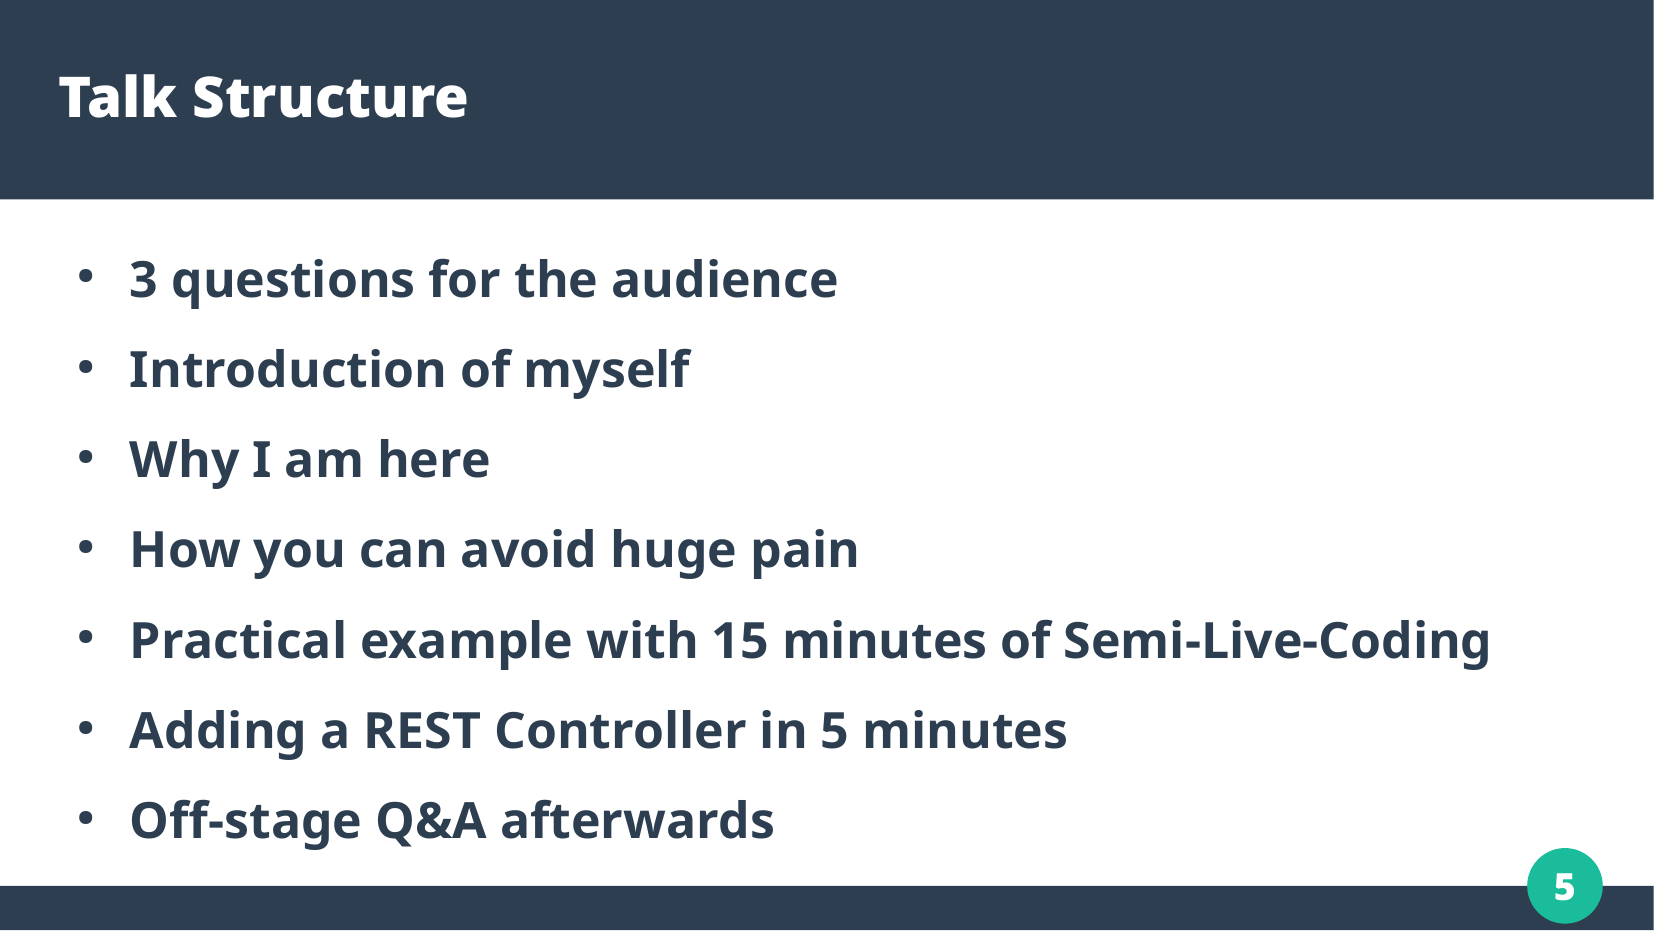

# Talk Structure
3 questions for the audience
Introduction of myself
Why I am here
How you can avoid huge pain
Practical example with 15 minutes of Semi-Live-Coding
Adding a REST Controller in 5 minutes
Off-stage Q&A afterwards